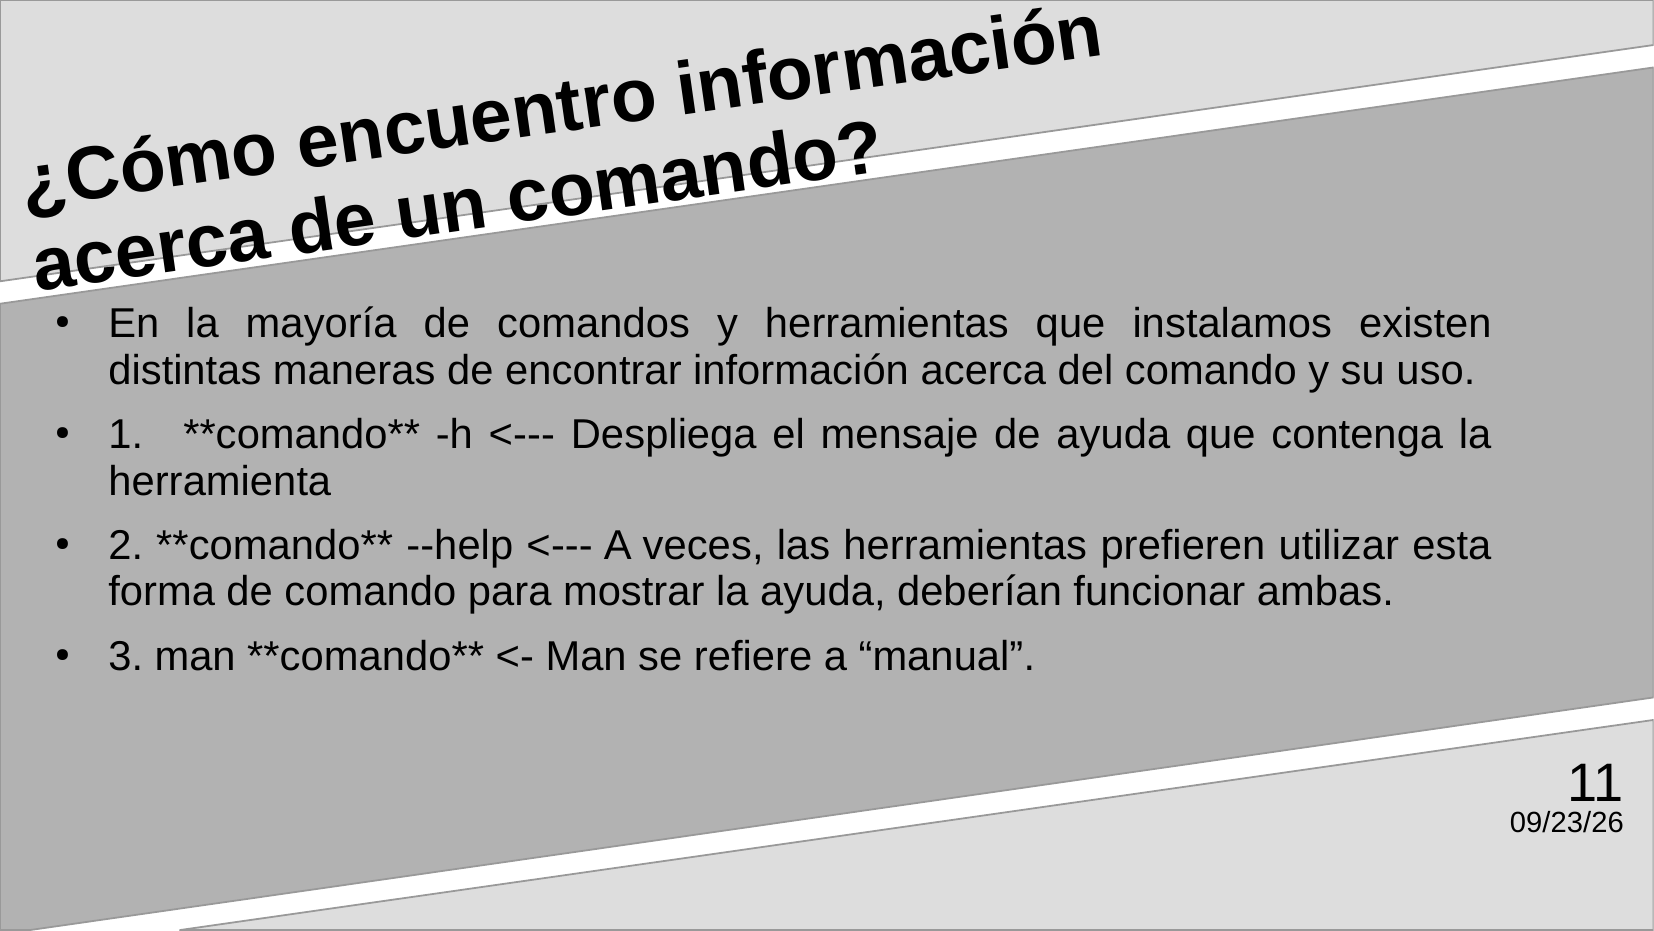

# ¿Cómo encuentro información acerca de un comando?
En la mayoría de comandos y herramientas que instalamos existen distintas maneras de encontrar información acerca del comando y su uso.
1.	**comando** -h <--- Despliega el mensaje de ayuda que contenga la herramienta
2. **comando** --help <--- A veces, las herramientas prefieren utilizar esta forma de comando para mostrar la ayuda, deberían funcionar ambas.
3. man **comando** <- Man se refiere a “manual”.
11